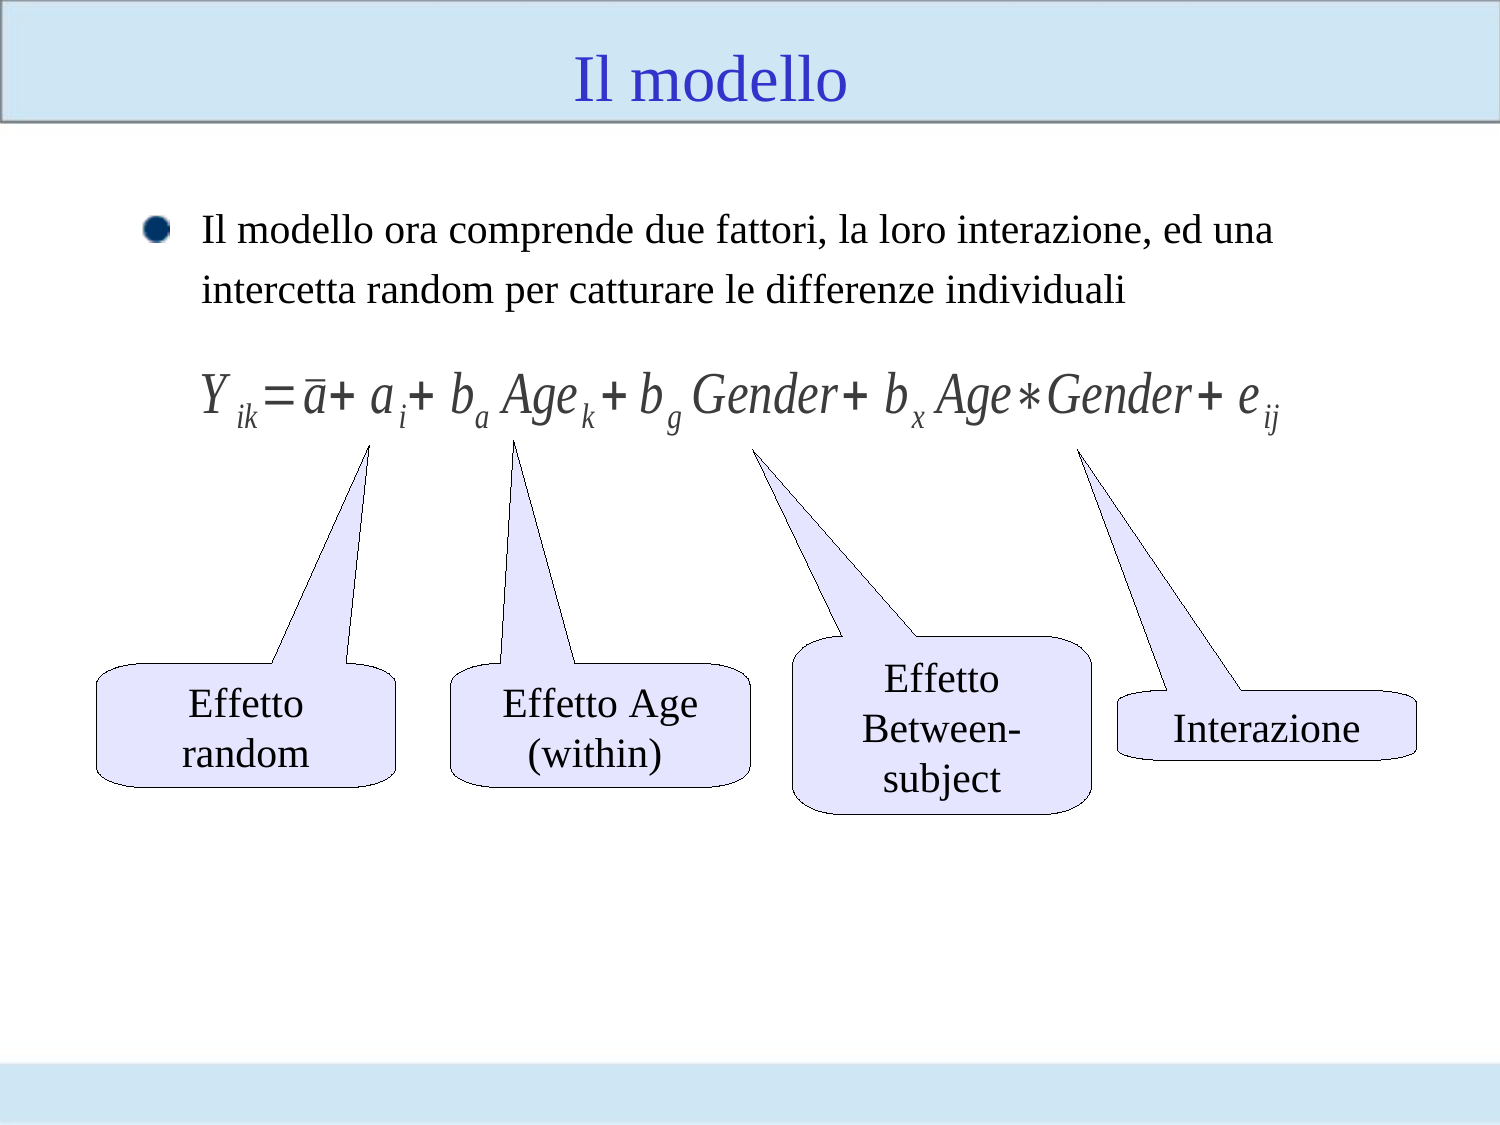

# Il modello
Il modello ora comprende due fattori, la loro interazione, ed una intercetta random per catturare le differenze individuali
Effetto Between-subject
Effetto Age (within)
Effetto random
Interazione